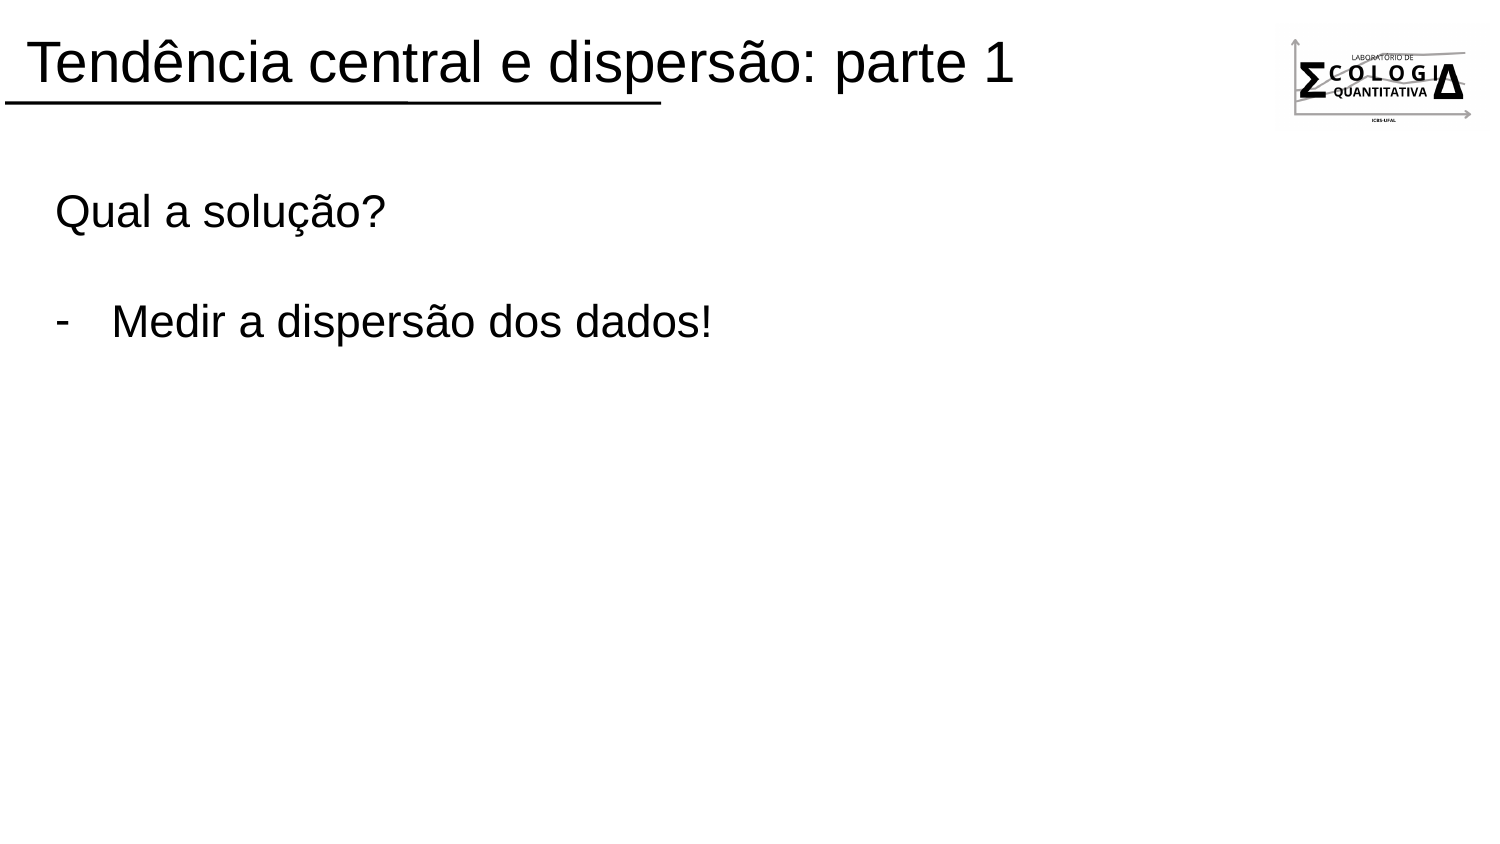

Tendência central e dispersão: parte 1
Qual a solução?
Medir a dispersão dos dados!